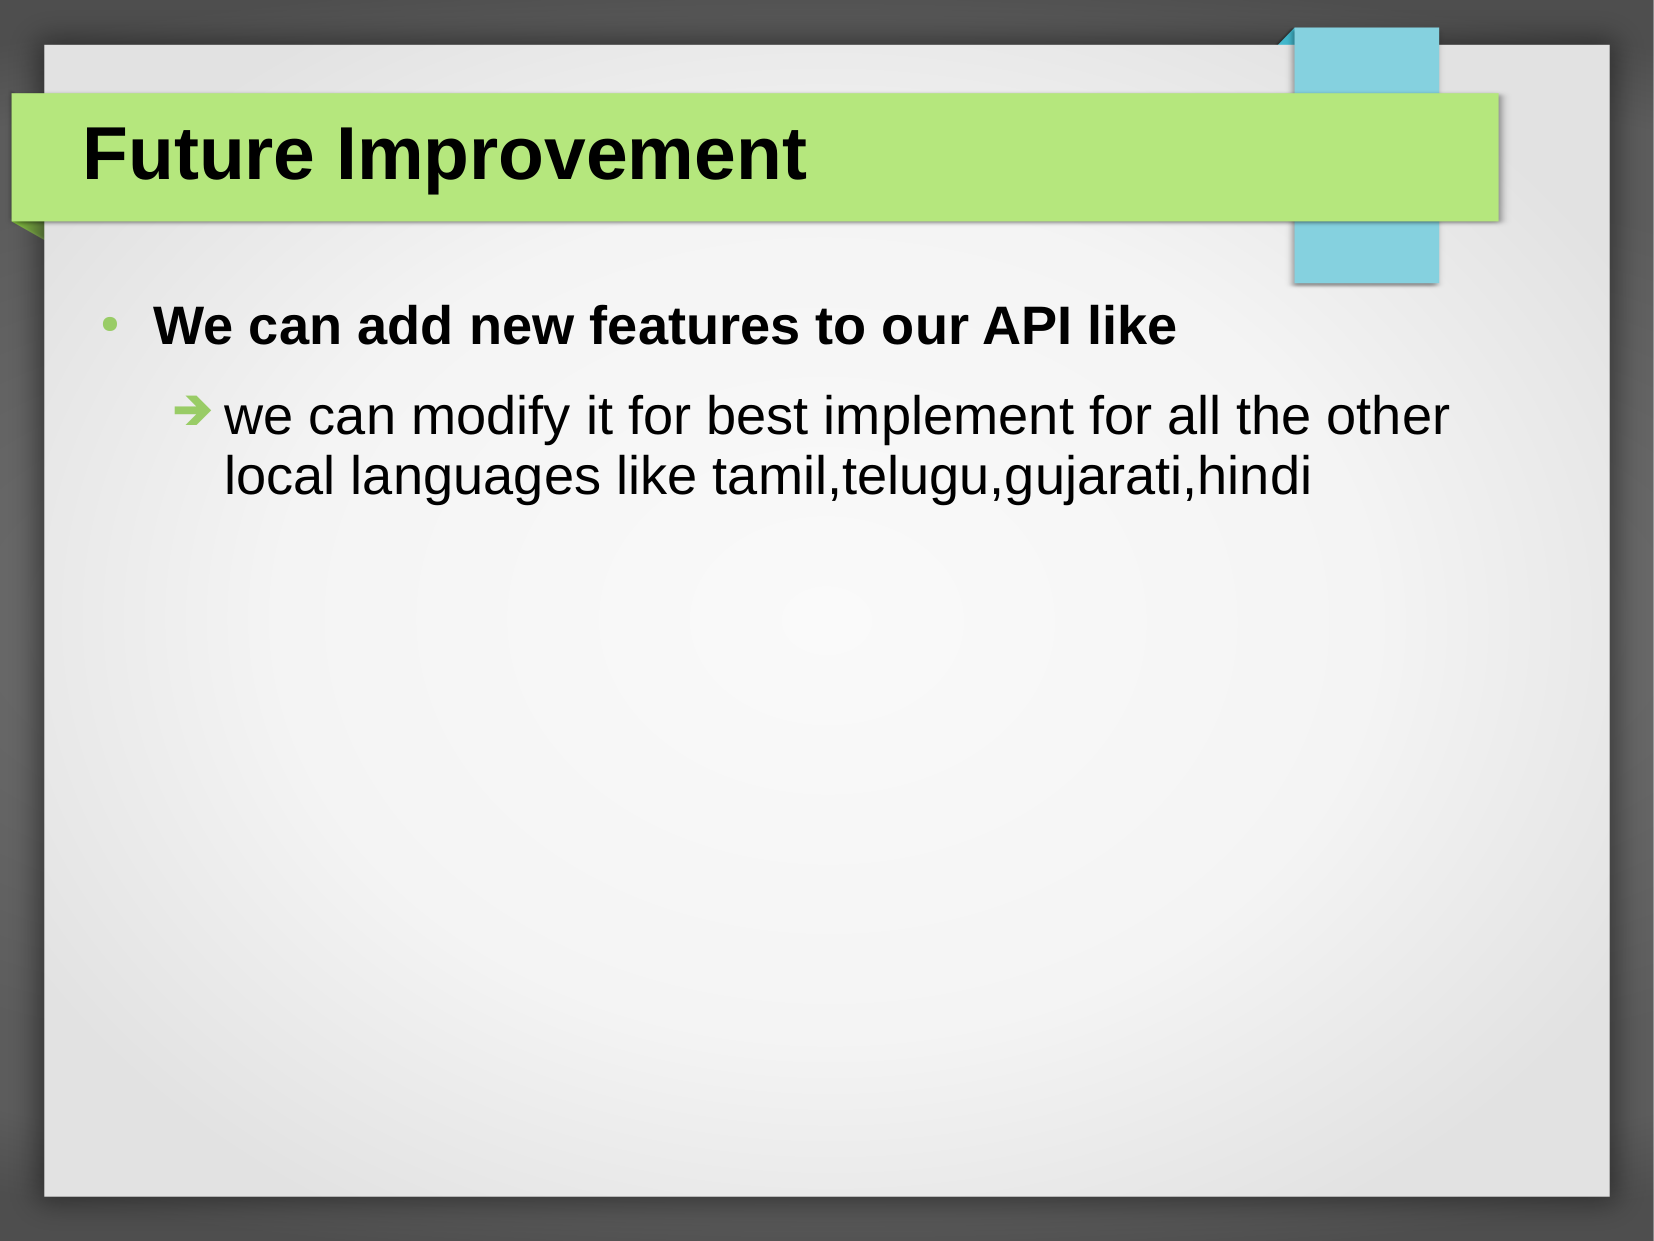

# Future Improvement
We can add new features to our API like
we can modify it for best implement for all the other local languages like tamil,telugu,gujarati,hindi